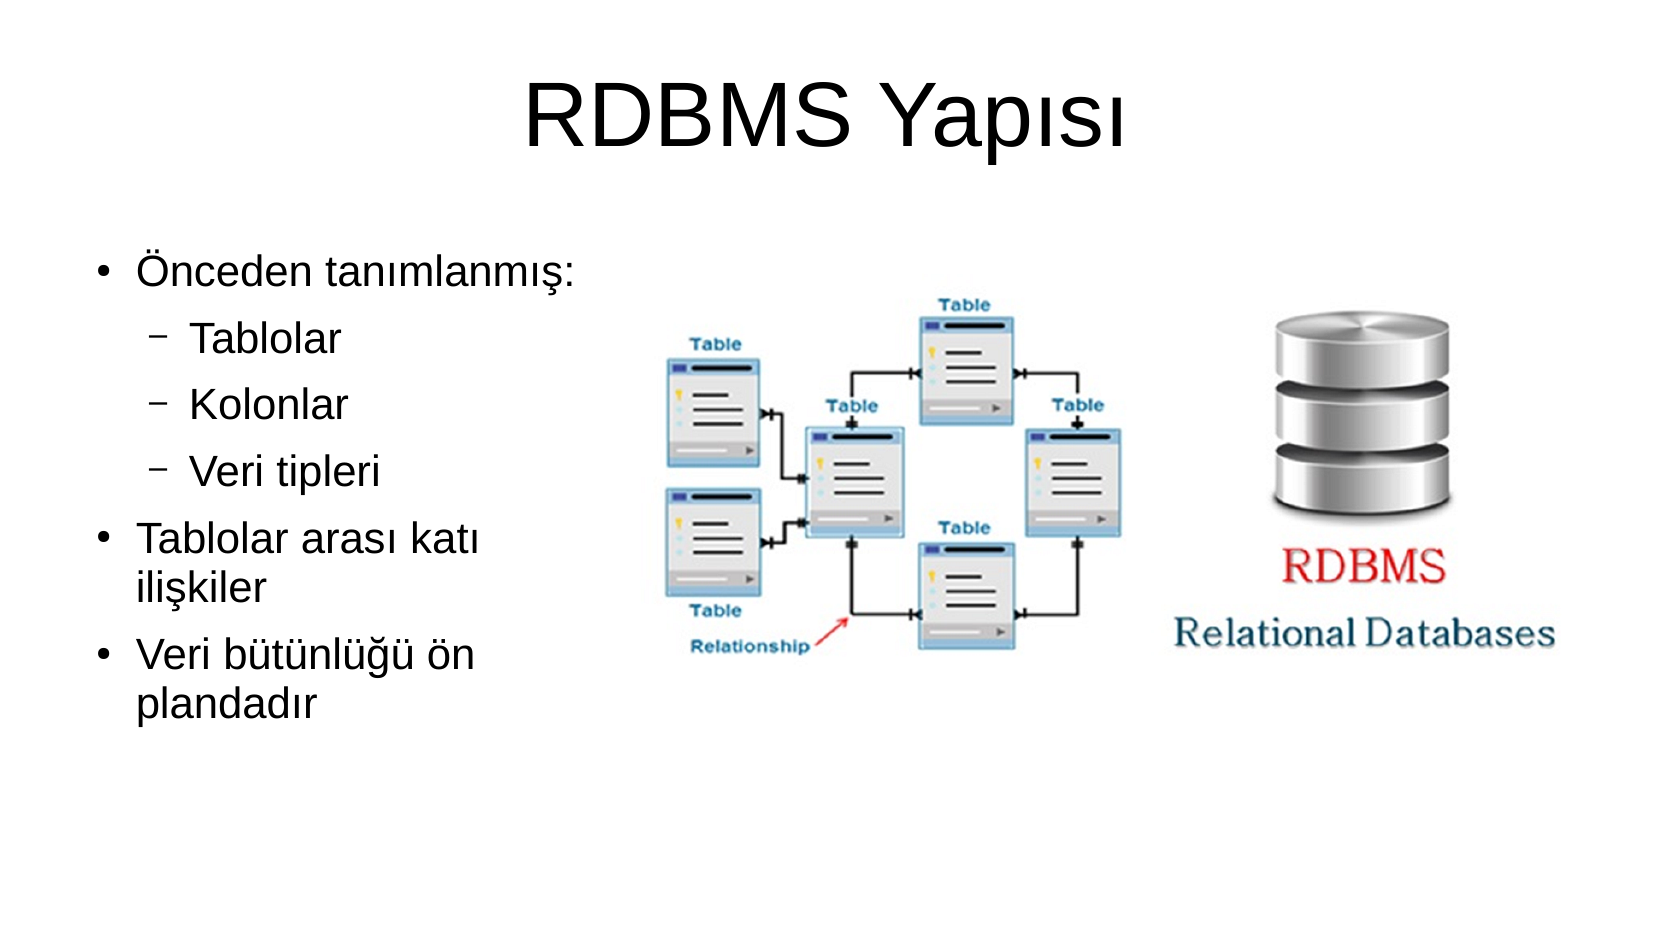

# RDBMS Yapısı
Önceden tanımlanmış:
Tablolar
Kolonlar
Veri tipleri
Tablolar arası katı ilişkiler
Veri bütünlüğü ön plandadır